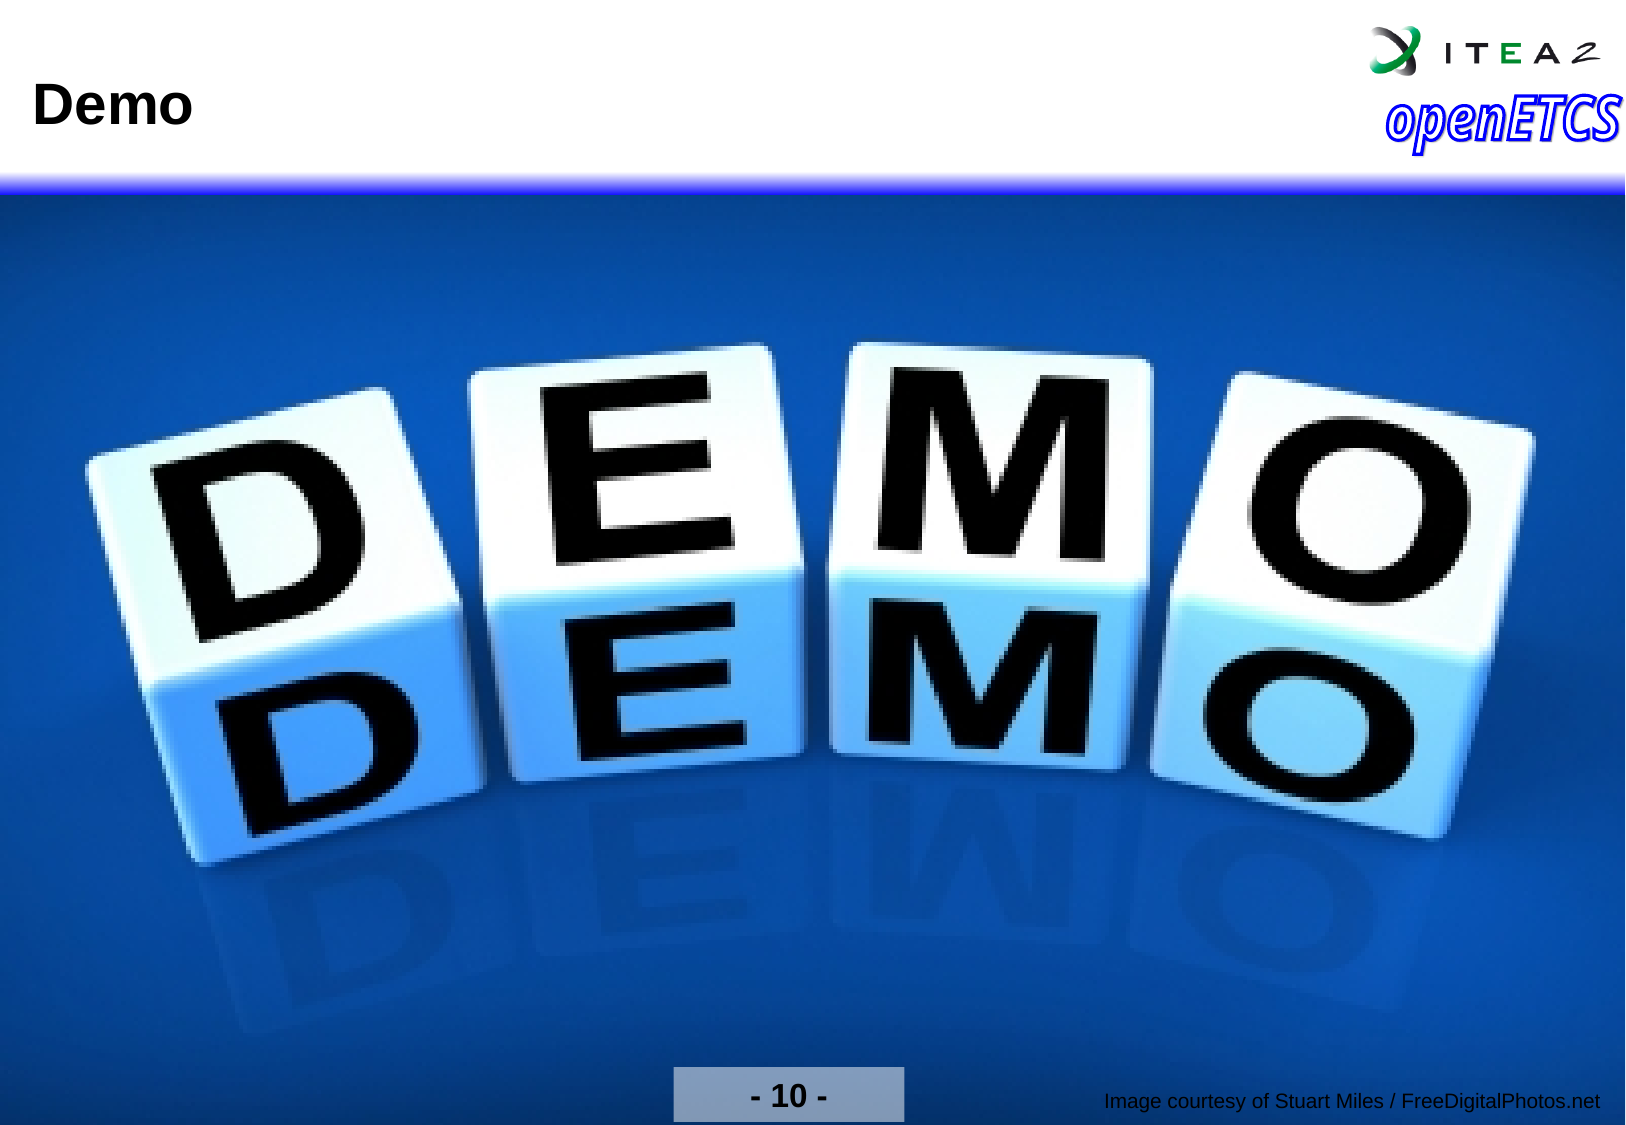

# Demo
Image courtesy of Stuart Miles / FreeDigitalPhotos.net